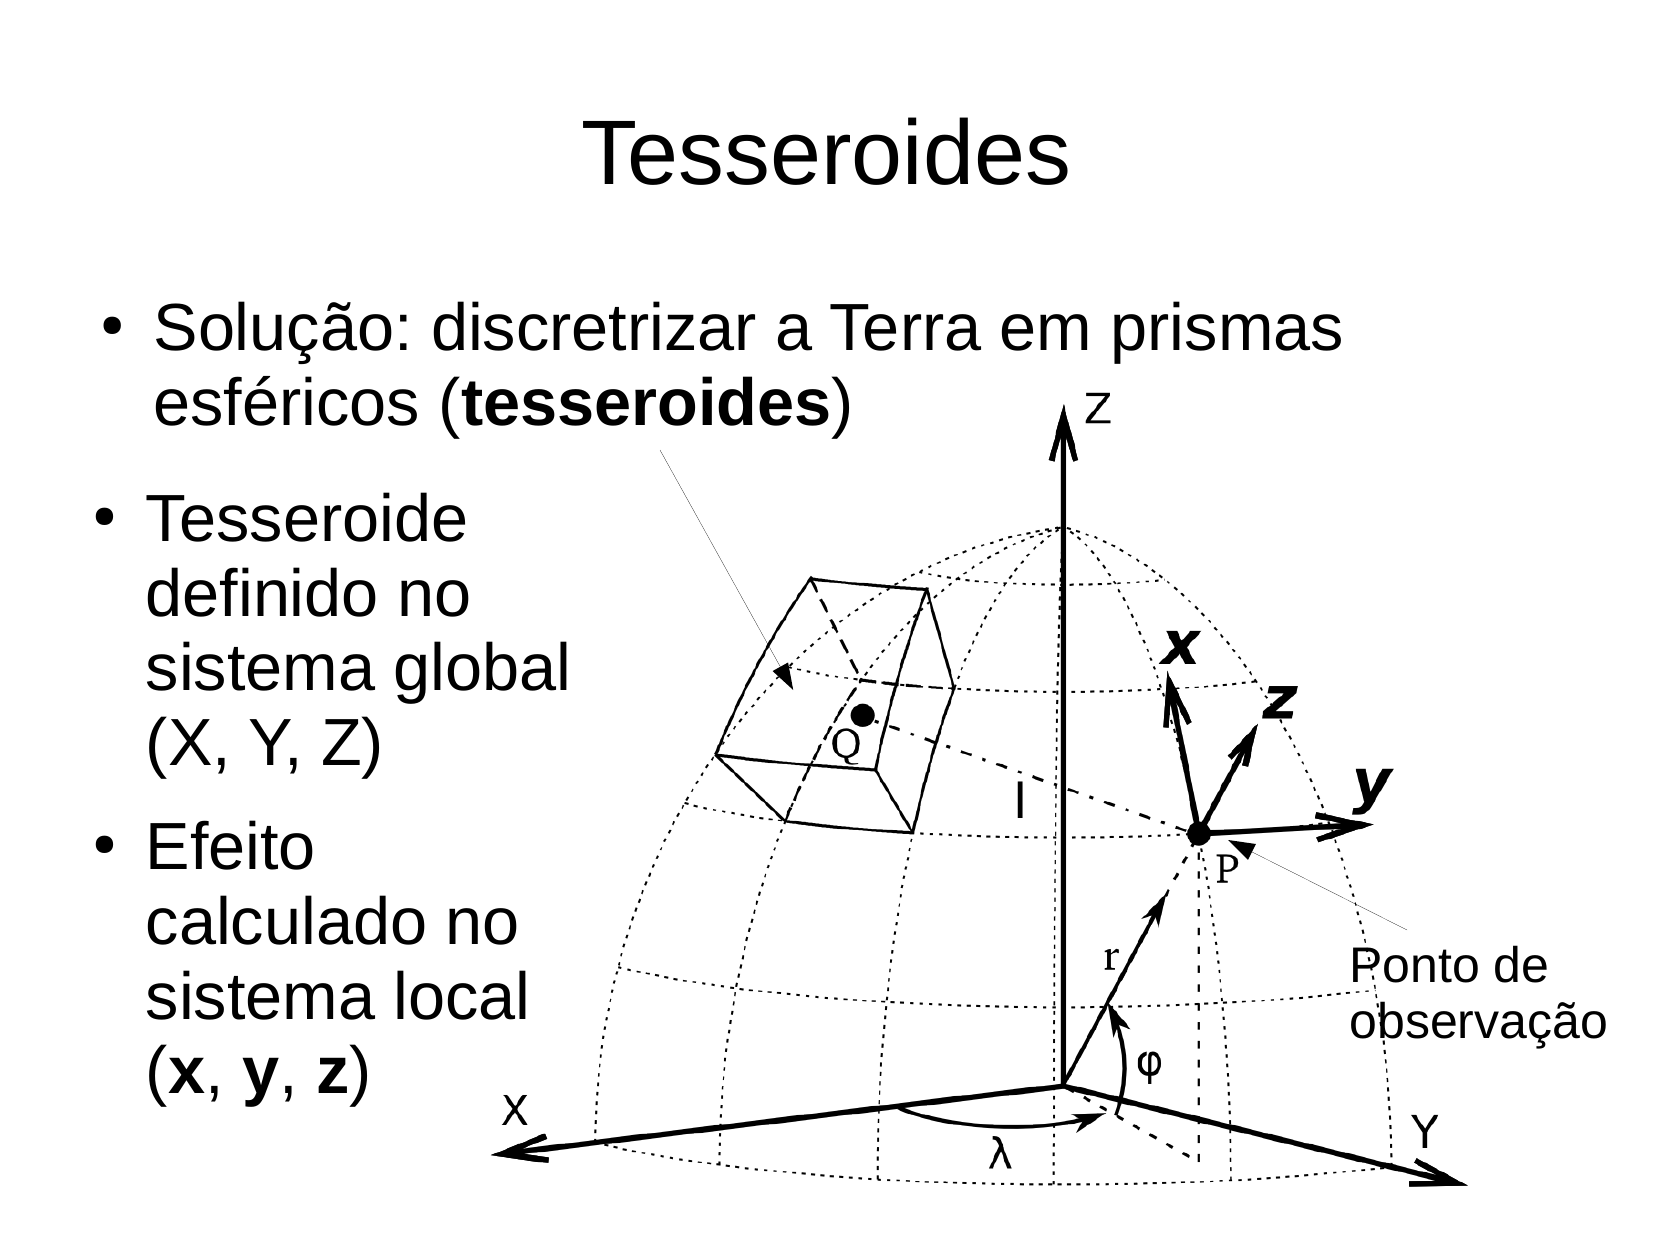

# Tesseroides
Solução: discretrizar a Terra em prismas esféricos (tesseroides)
Tesseroide definido no sistema global (X, Y, Z)
Efeito calculado no sistema local (x, y, z)
Ponto de
observação